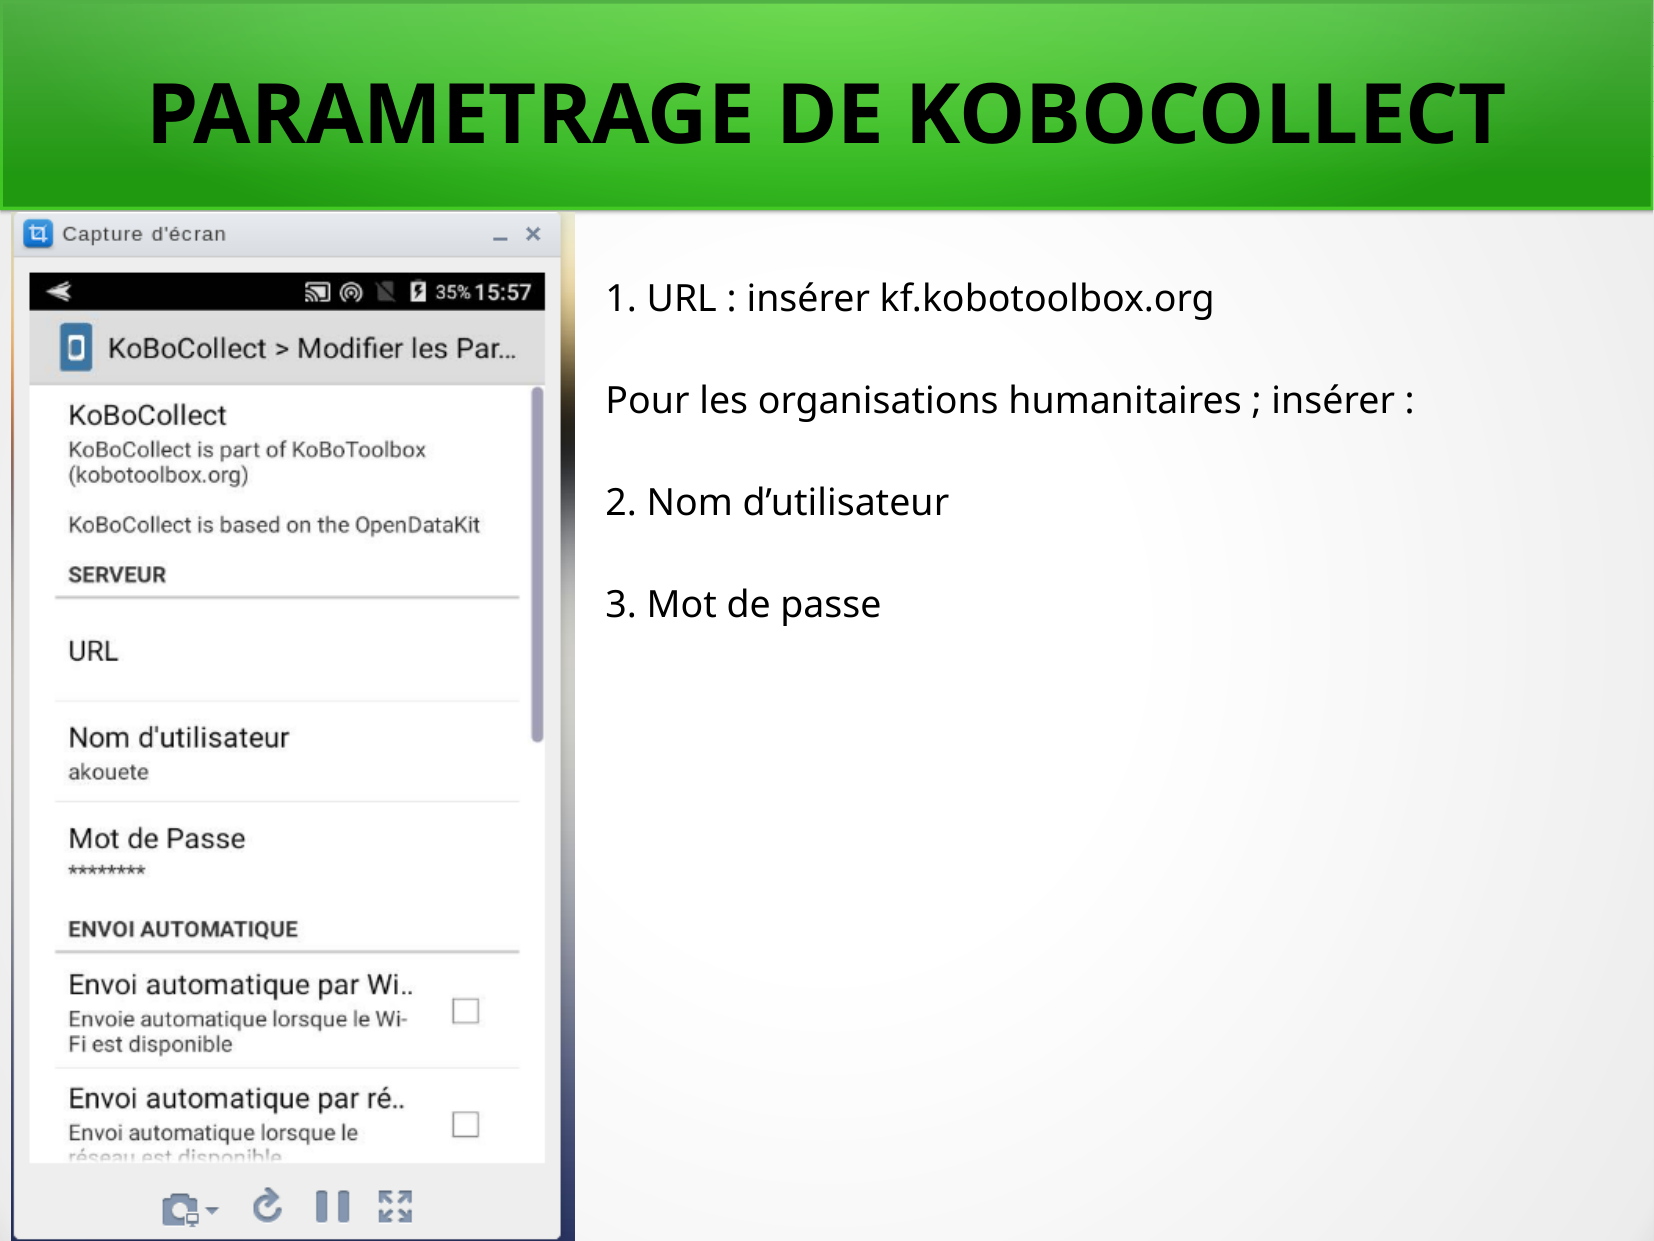

PARAMETRAGE DE KOBOCOLLECT
1. URL : insérer kf.kobotoolbox.org
Pour les organisations humanitaires ; insérer :
2. Nom d’utilisateur
3. Mot de passe